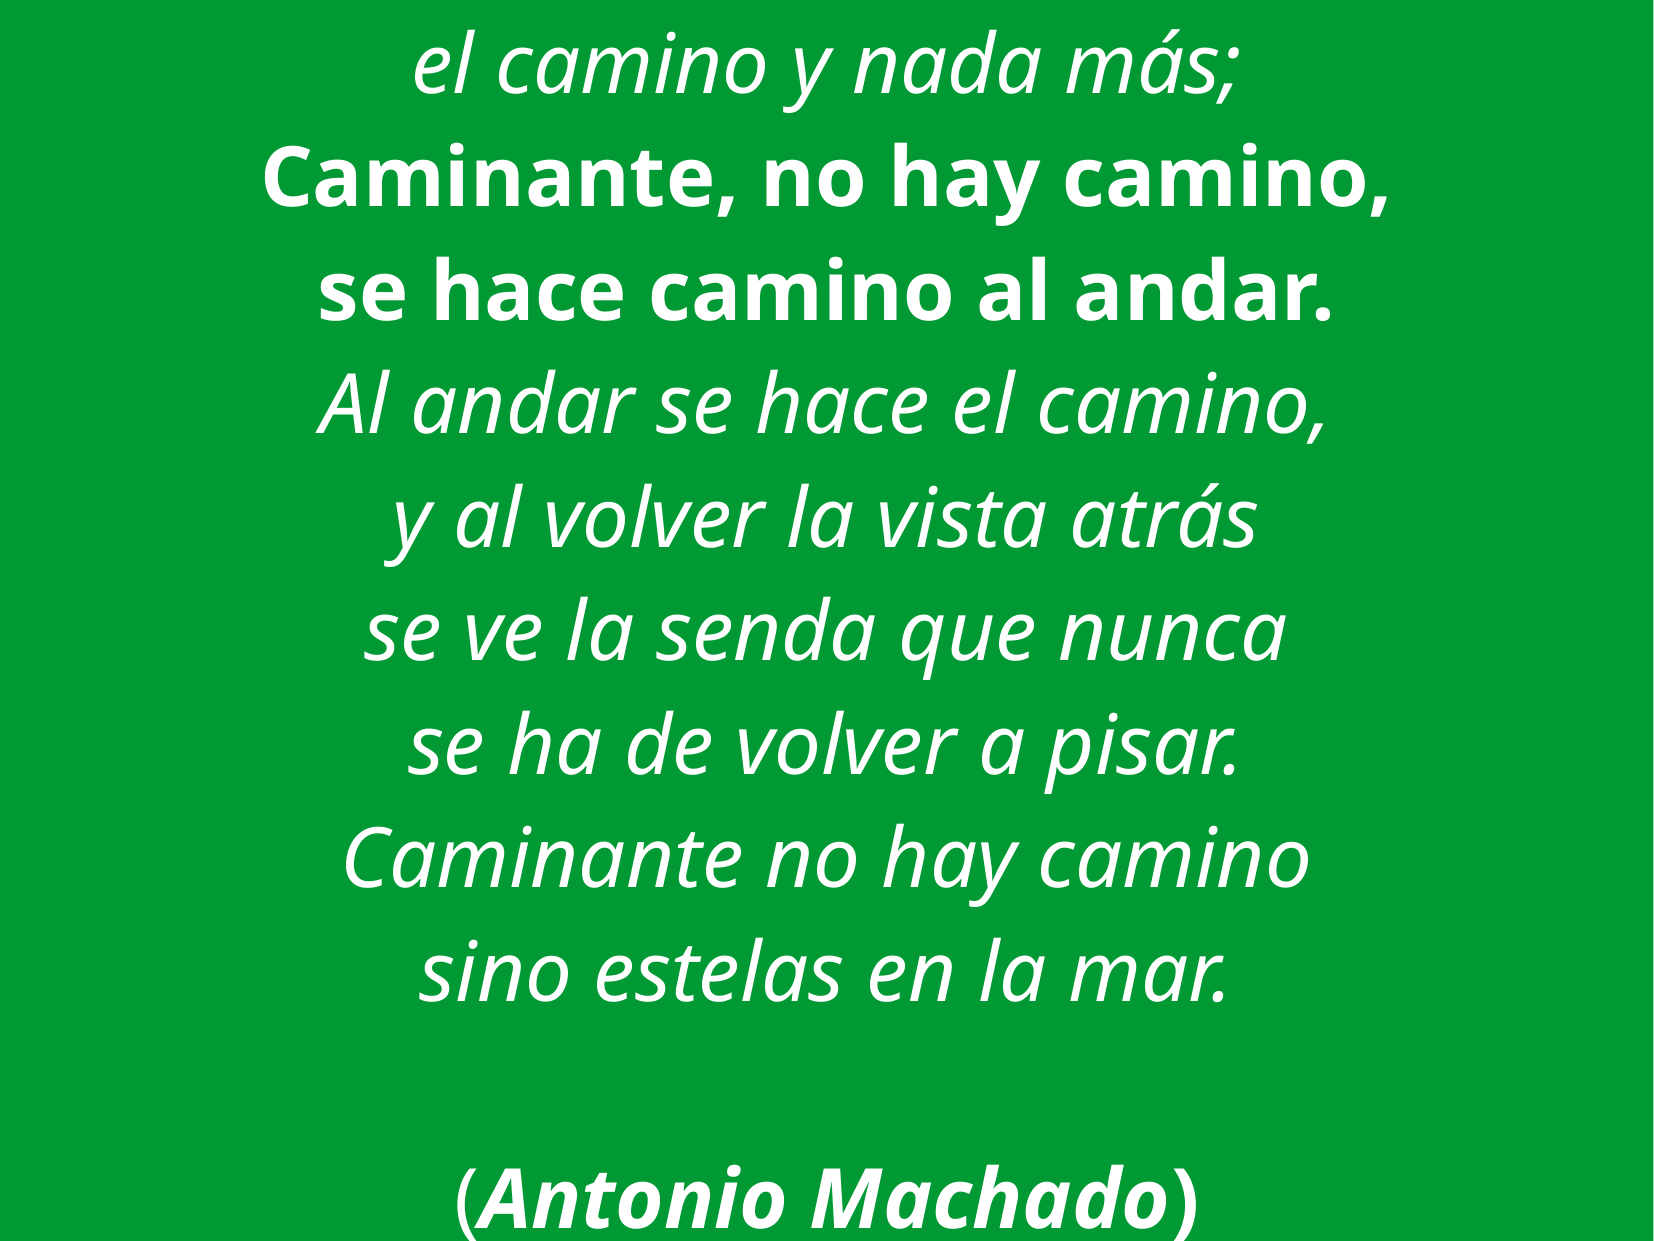

# Caminante, son tus huellas el camino y nada más; Caminante, no hay camino, se hace camino al andar. Al andar se hace el camino, y al volver la vista atrás se ve la senda que nunca se ha de volver a pisar. Caminante no hay camino sino estelas en la mar. (Antonio Machado)